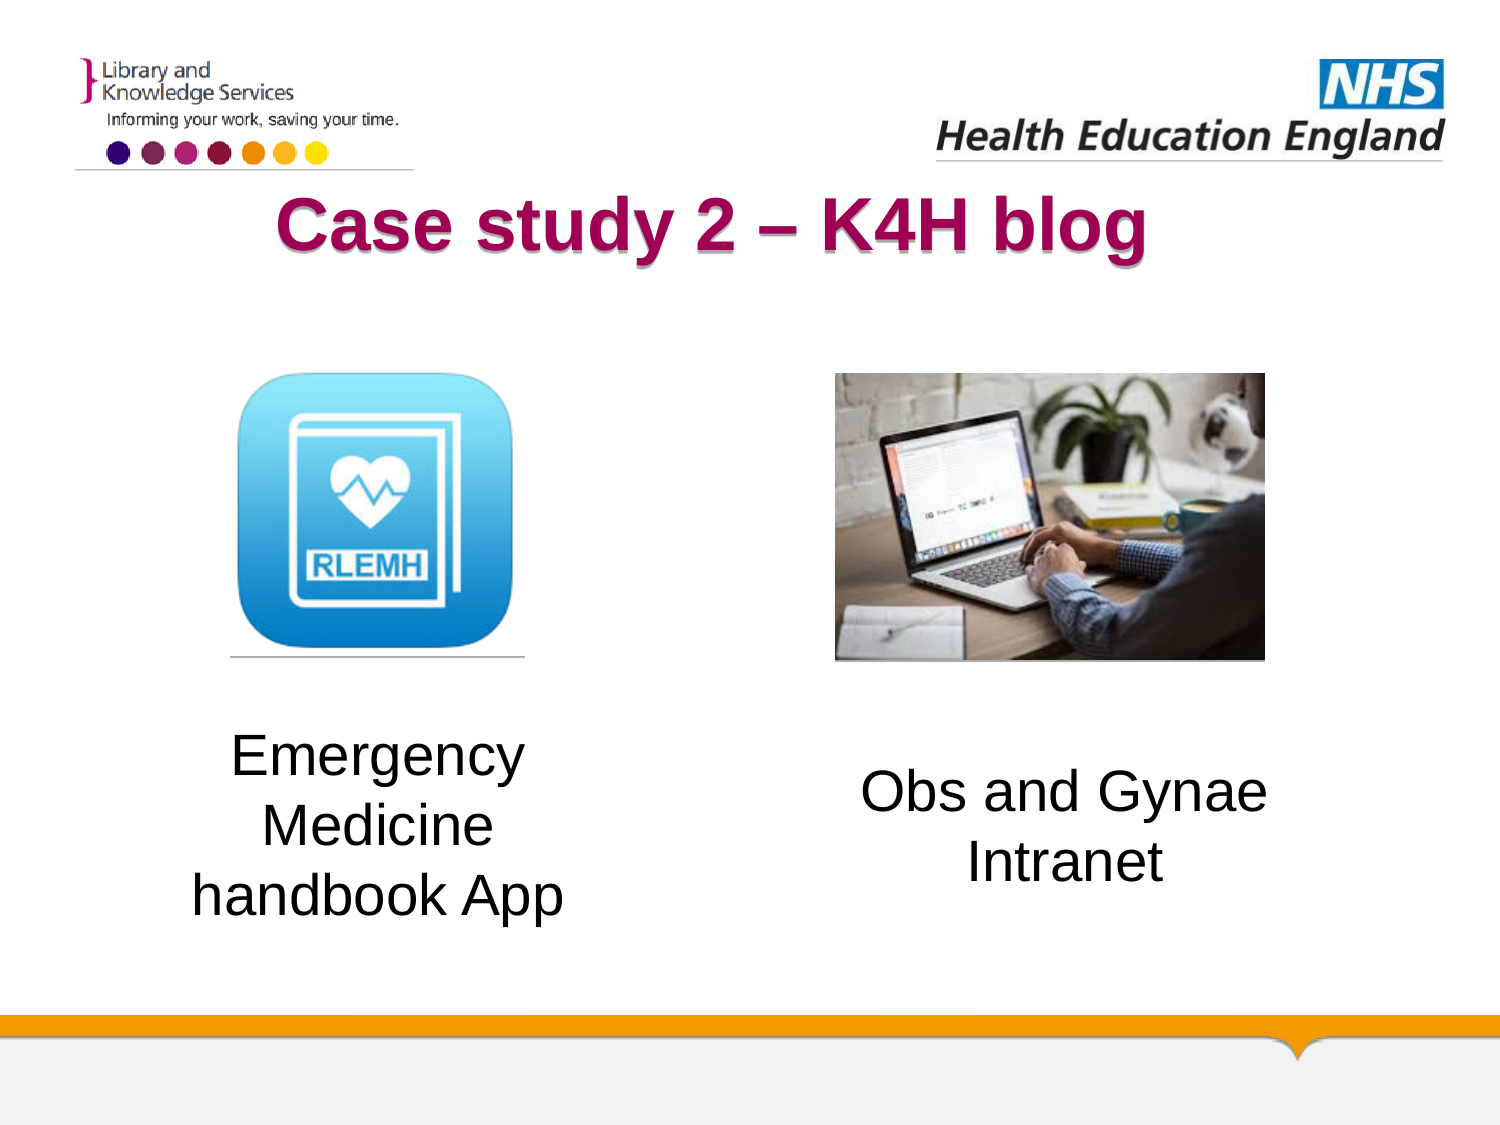

# Case study 2 – K4H blog
Emergency Medicine handbook App
Obs and Gynae Intranet